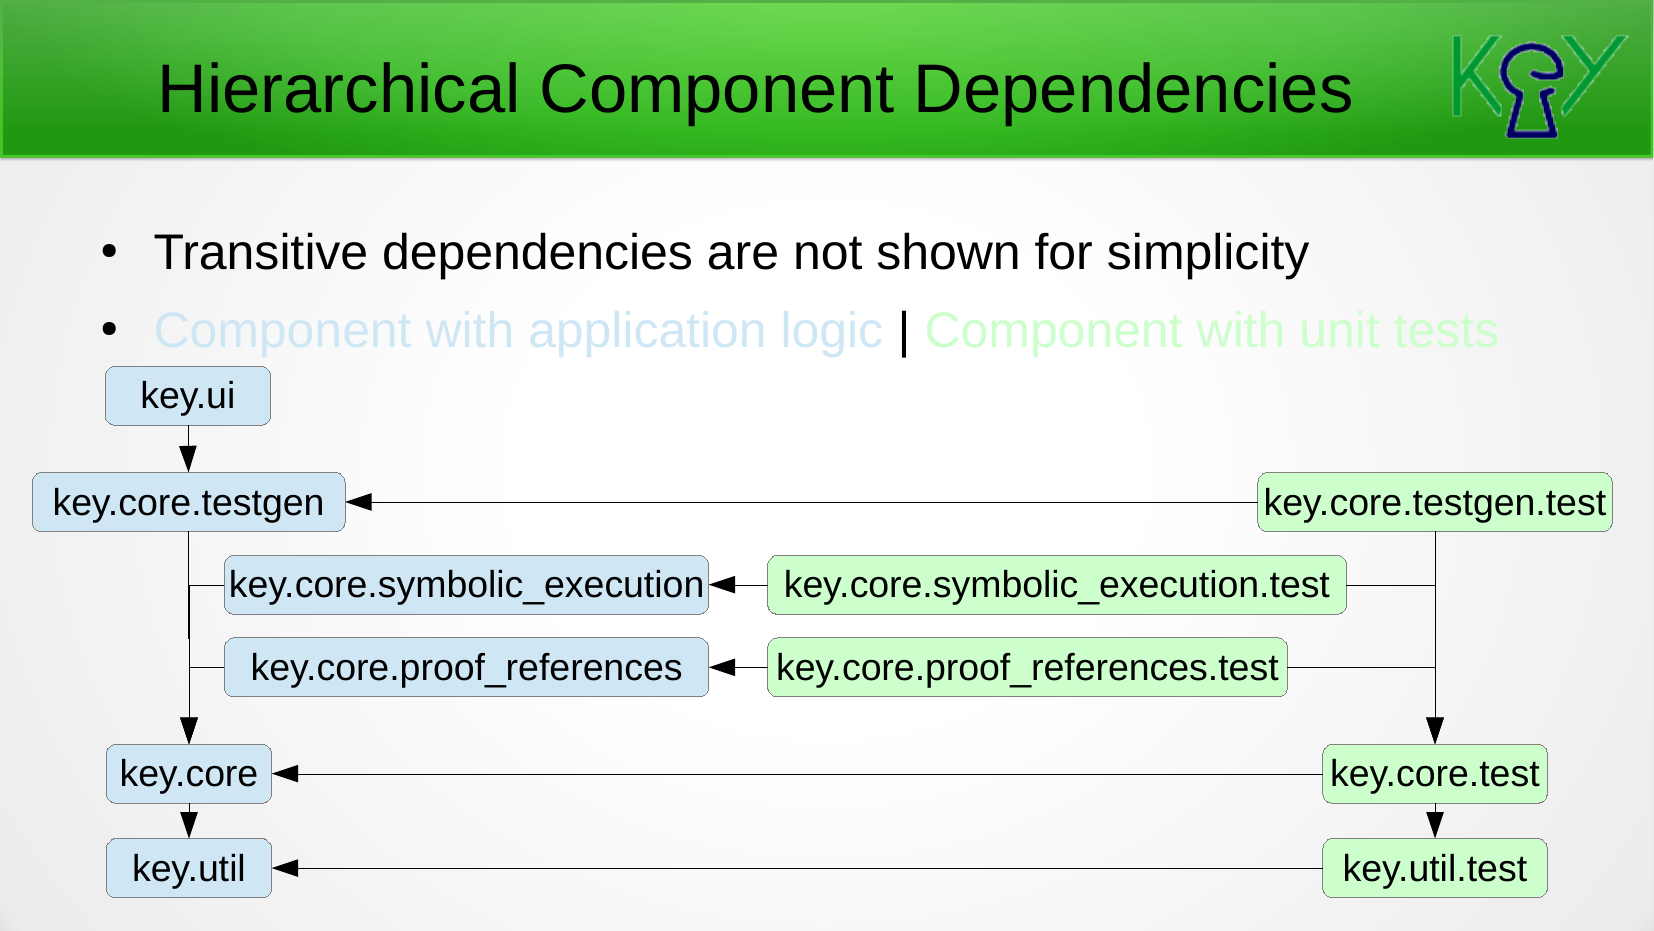

# Hierarchical Component Dependencies
Transitive dependencies are not shown for simplicity
Component with application logic | Component with unit tests
key.ui
key.core.testgen
key.core.testgen.test
key.core.symbolic_execution
key.core.symbolic_execution.test
key.core.proof_references
key.core.proof_references.test
key.core
key.core.test
key.util
key.util.test